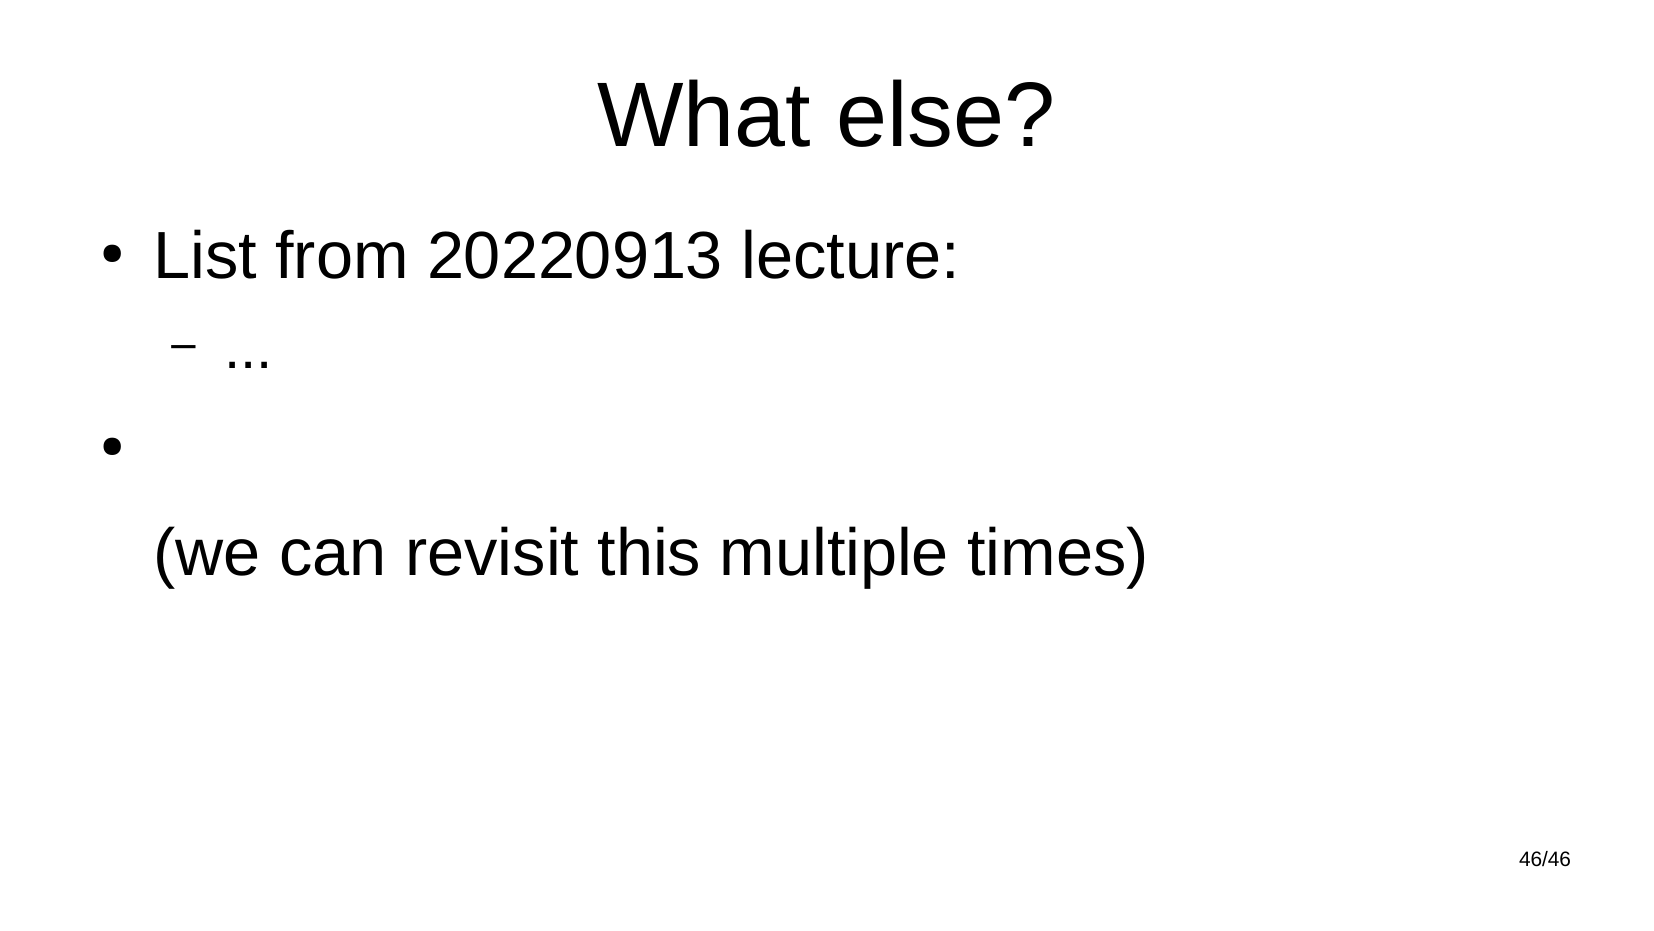

# What else?
List from 20220913 lecture:
...
(we can revisit this multiple times)
46